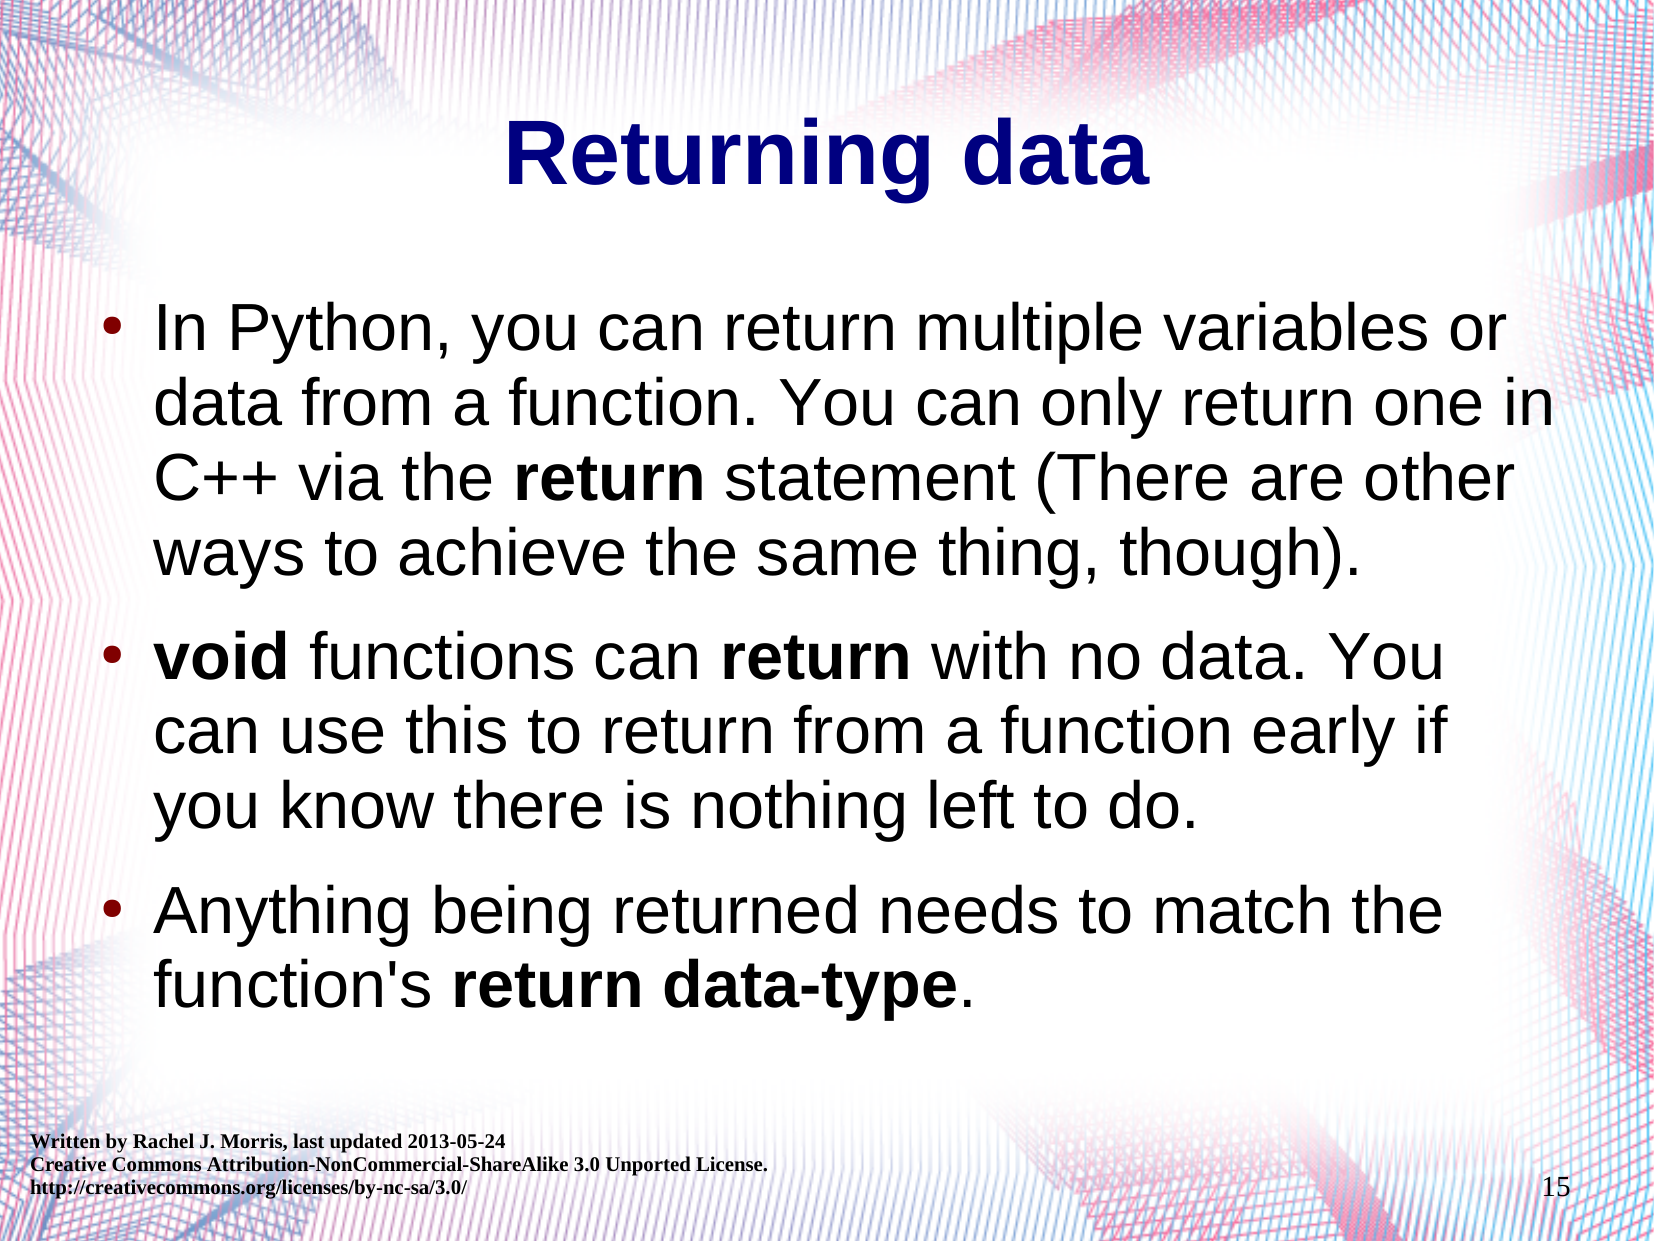

# Returning data
In Python, you can return multiple variables or data from a function. You can only return one in C++ via the return statement (There are other ways to achieve the same thing, though).
void functions can return with no data. You can use this to return from a function early if you know there is nothing left to do.
Anything being returned needs to match the function's return data-type.
15